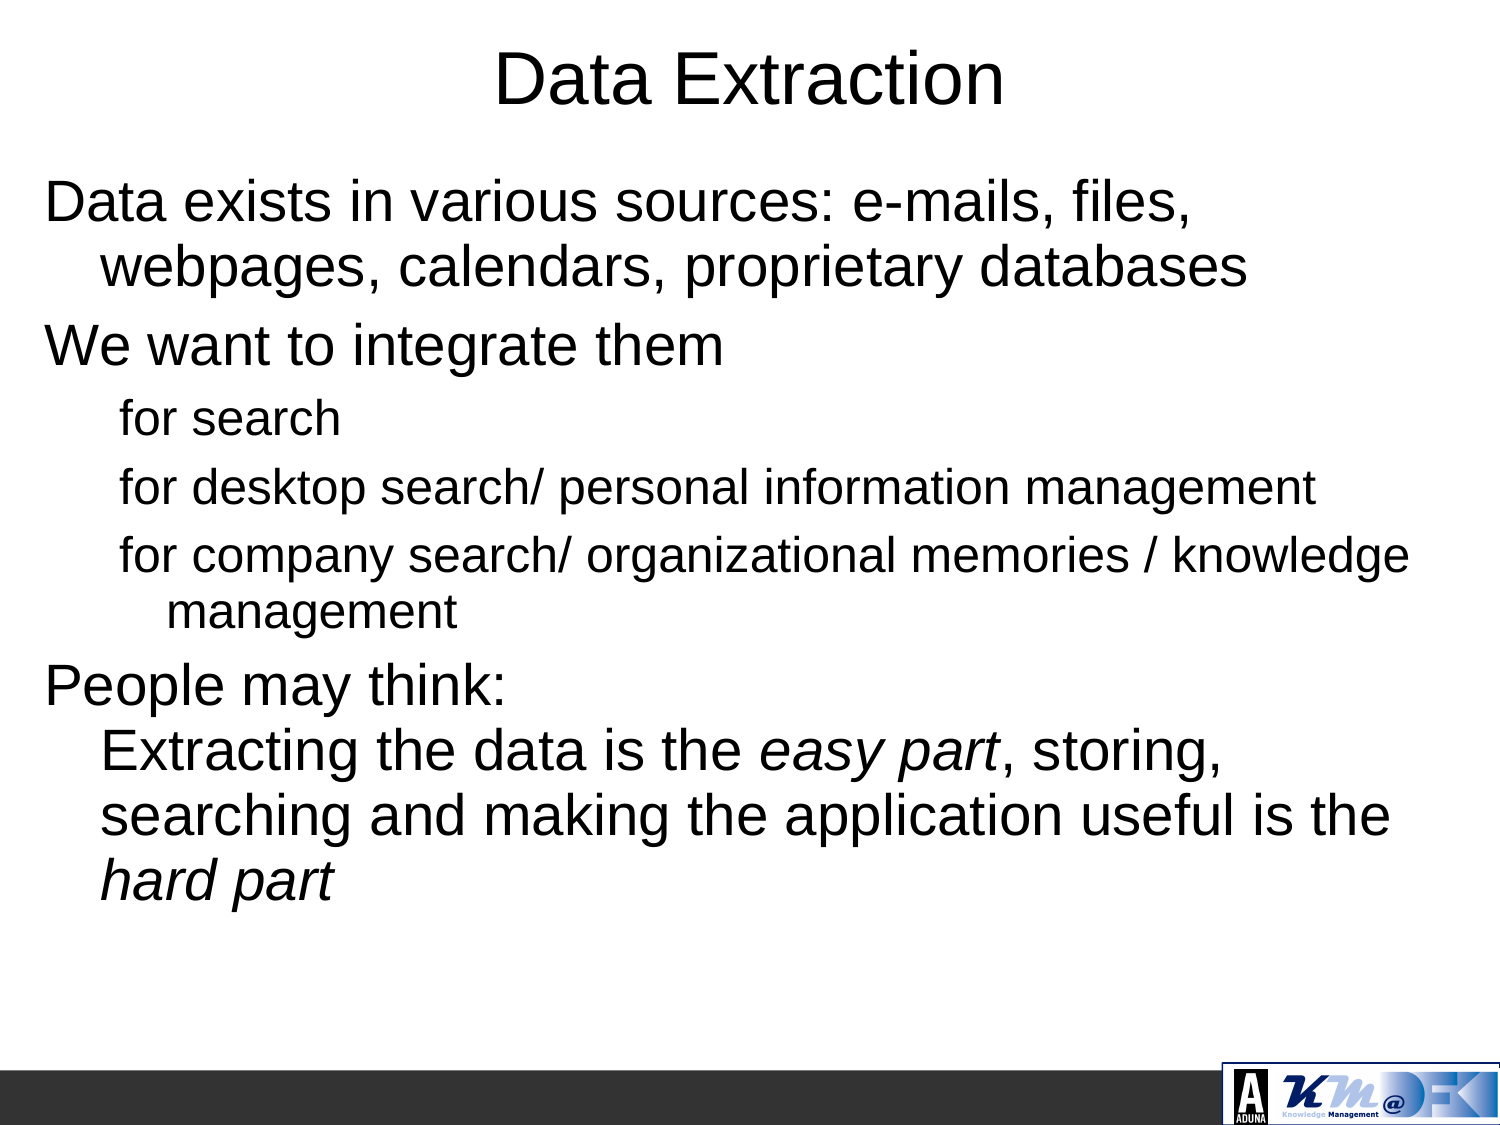

# Data Extraction
Data exists in various sources: e-mails, files, webpages, calendars, proprietary databases
We want to integrate them
for search
for desktop search/ personal information management
for company search/ organizational memories / knowledge management
People may think:
Extracting the data is the easy part, storing, searching and making the application useful is the hard part